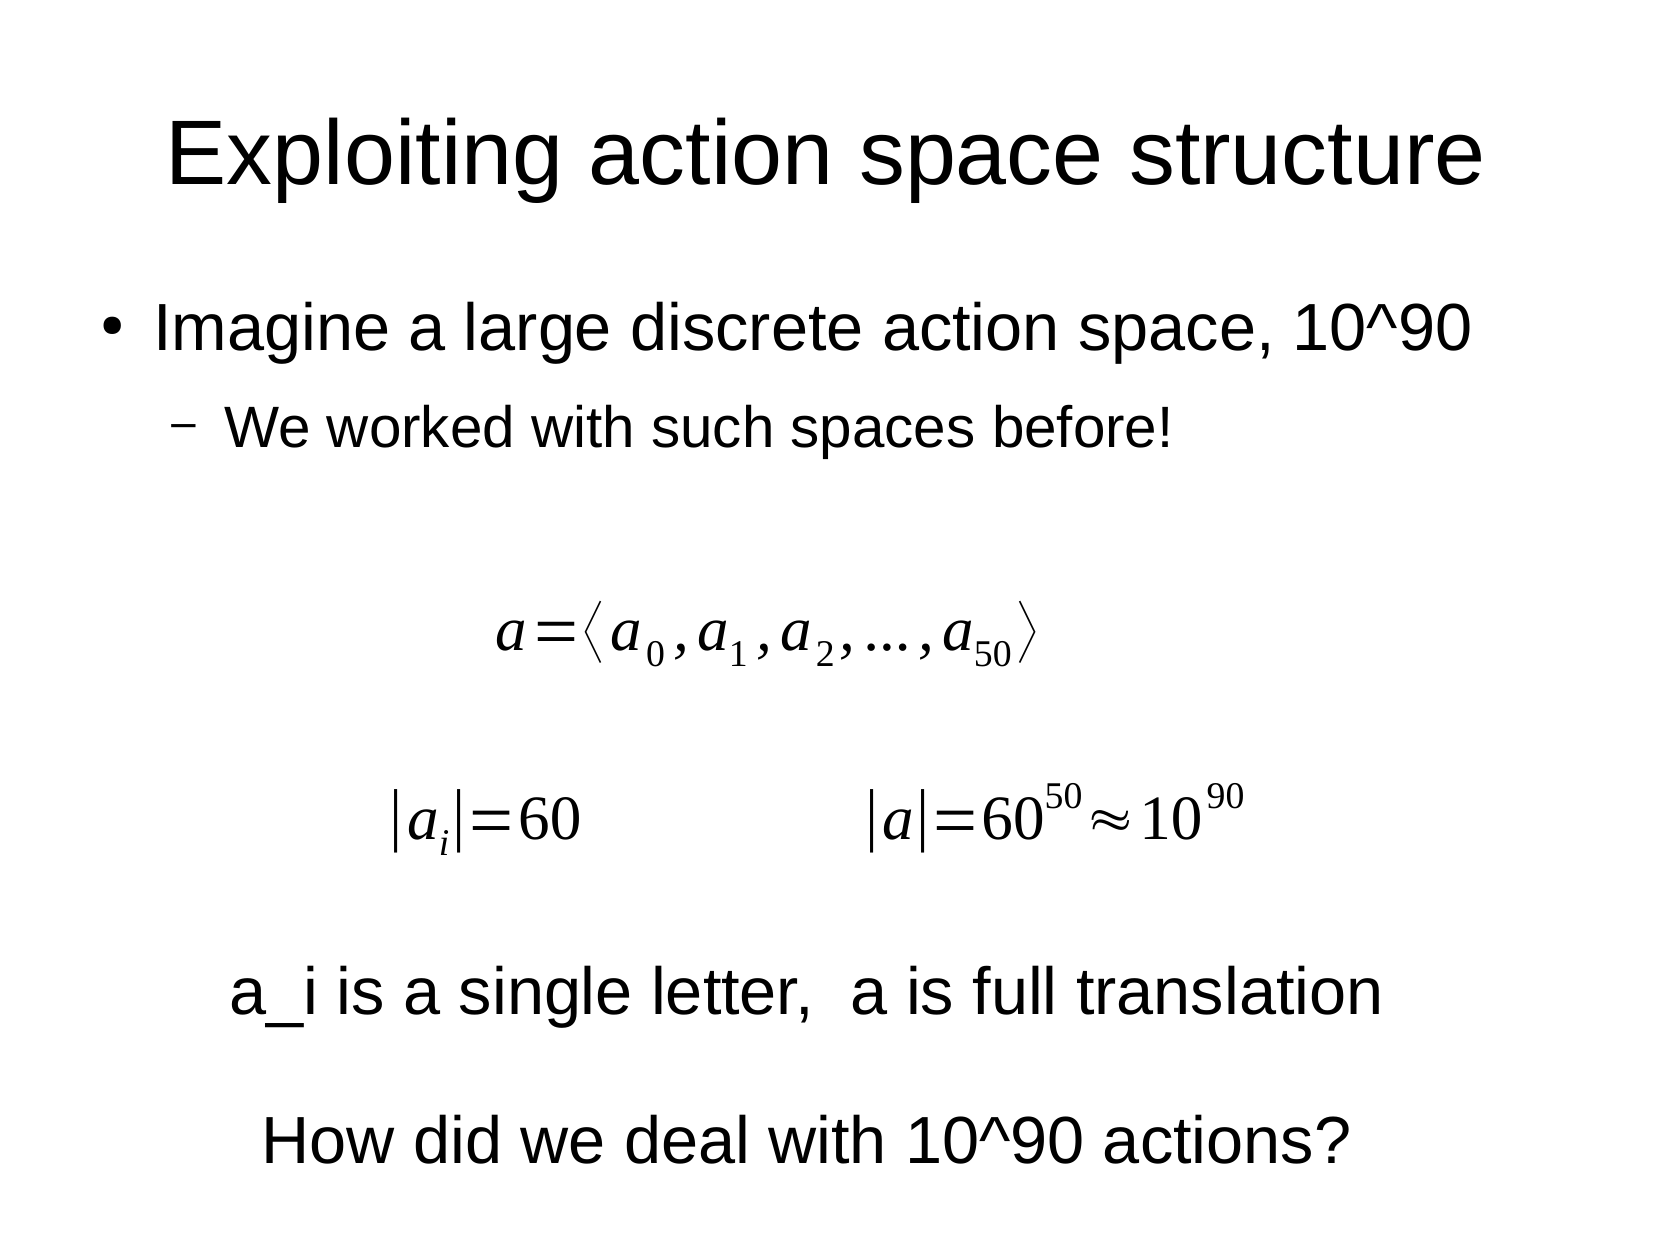

# Exploiting action space structure
Imagine a large discrete action space, 10^90
We worked with such spaces before!
a_i is a single letter, a is full translation
How did we deal with 10^90 actions?